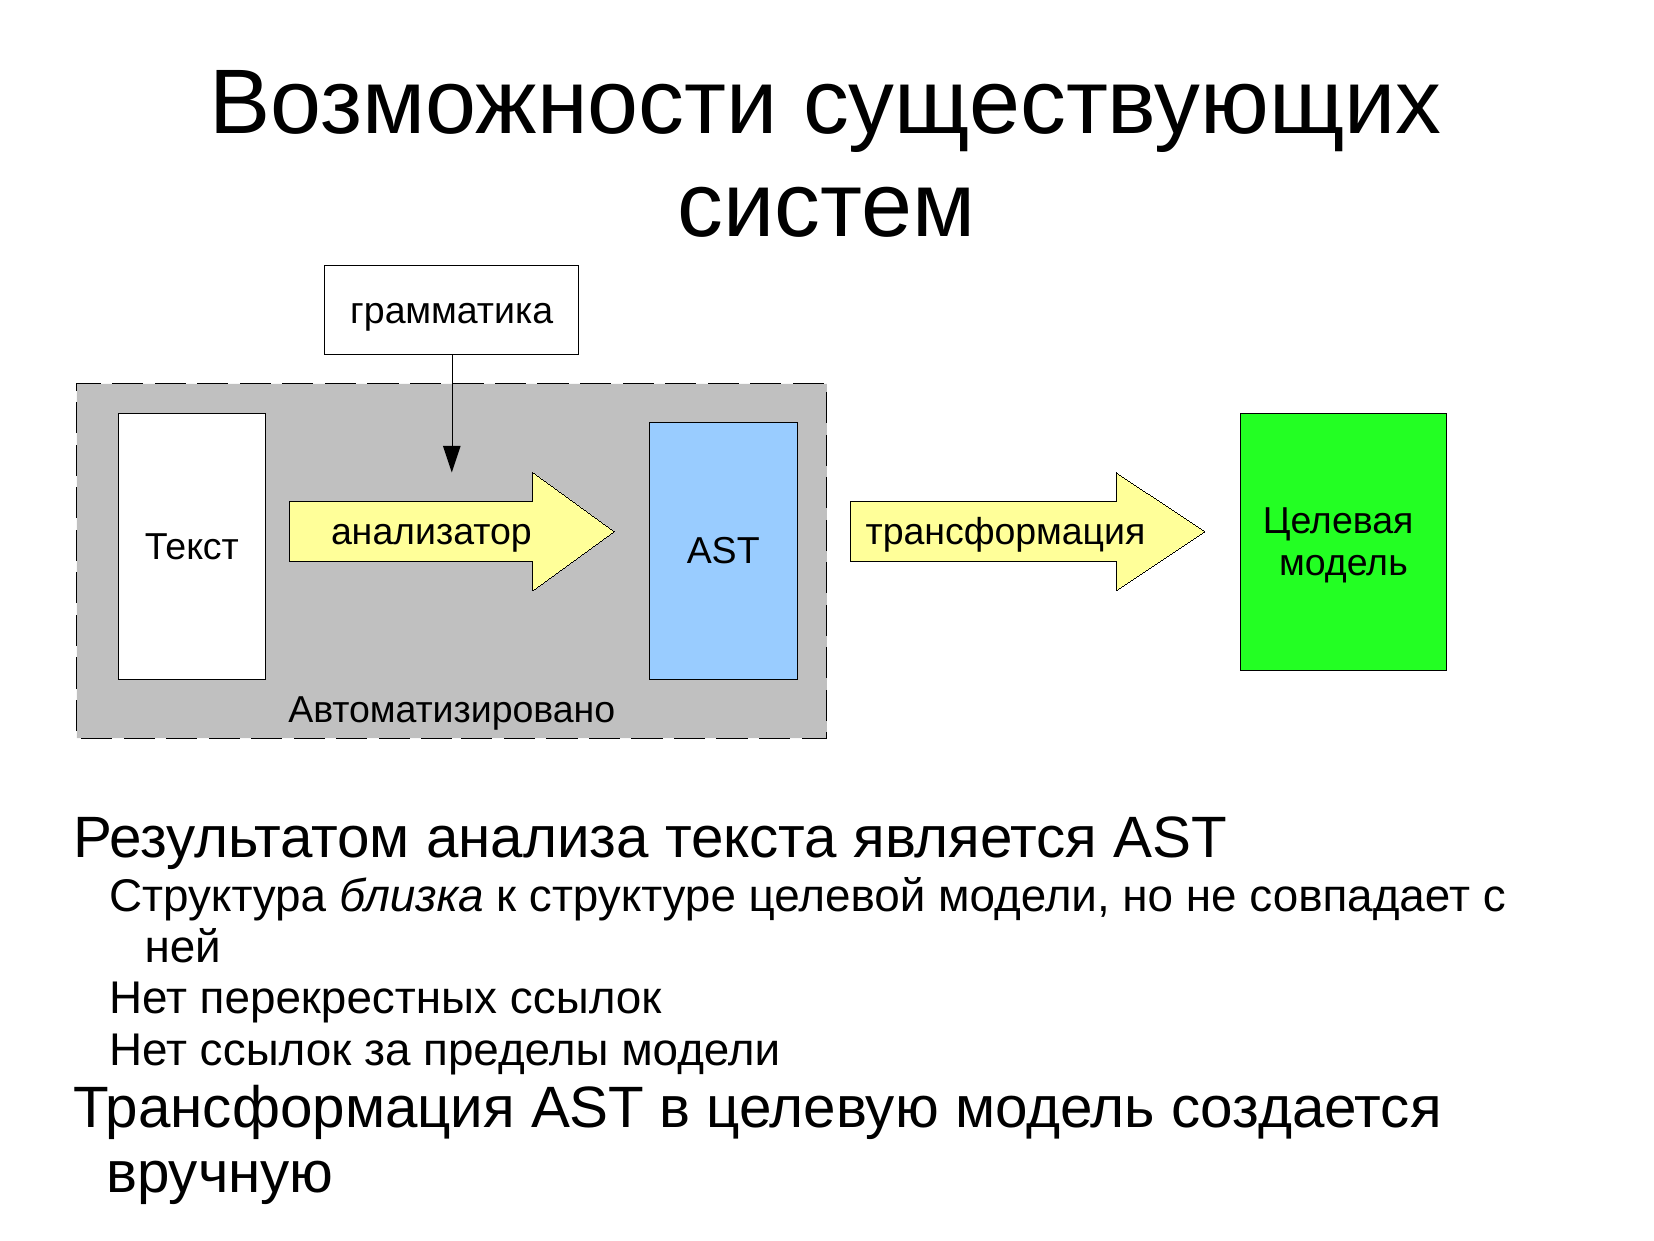

# Возможности существующих систем
грамматика
Автоматизировано
Текст
Целевая
модель
AST
анализатор
трансформация
Результатом анализа текста является AST
Структура близка к структуре целевой модели, но не совпадает с ней
Нет перекрестных ссылок
Нет ссылок за пределы модели
Трансформация AST в целевую модель создается
 вручную